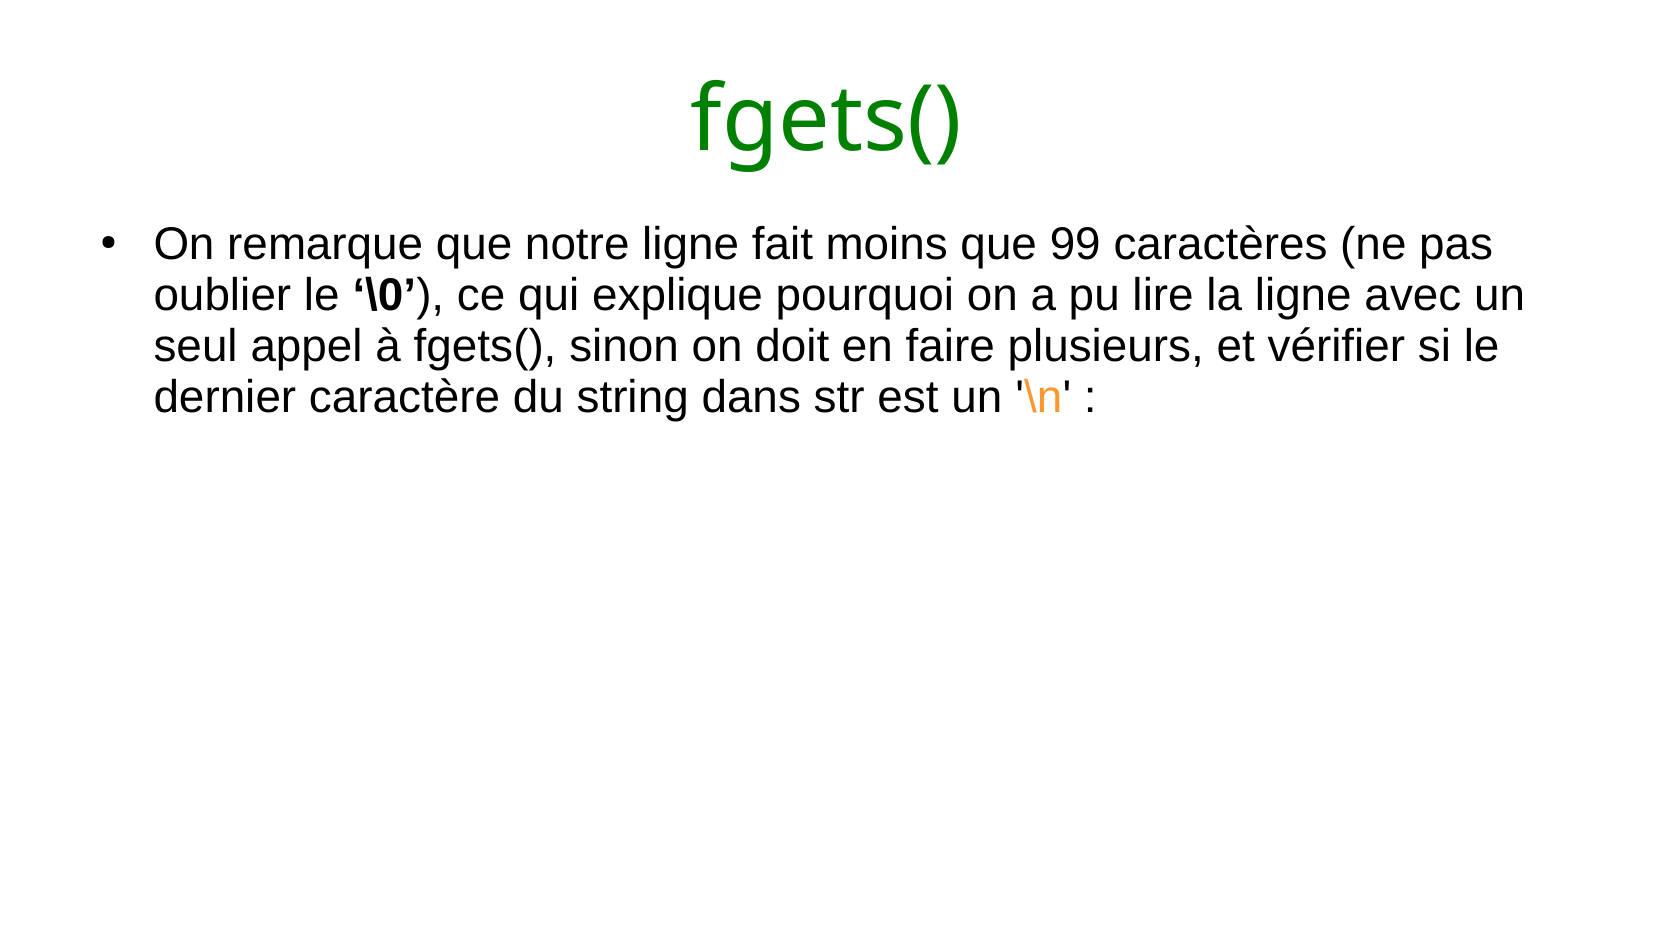

# fgets()
On remarque que notre ligne fait moins que 99 caractères (ne pas oublier le ‘\0’), ce qui explique pourquoi on a pu lire la ligne avec un seul appel à fgets(), sinon on doit en faire plusieurs, et vérifier si le dernier caractère du string dans str est un '\n' :